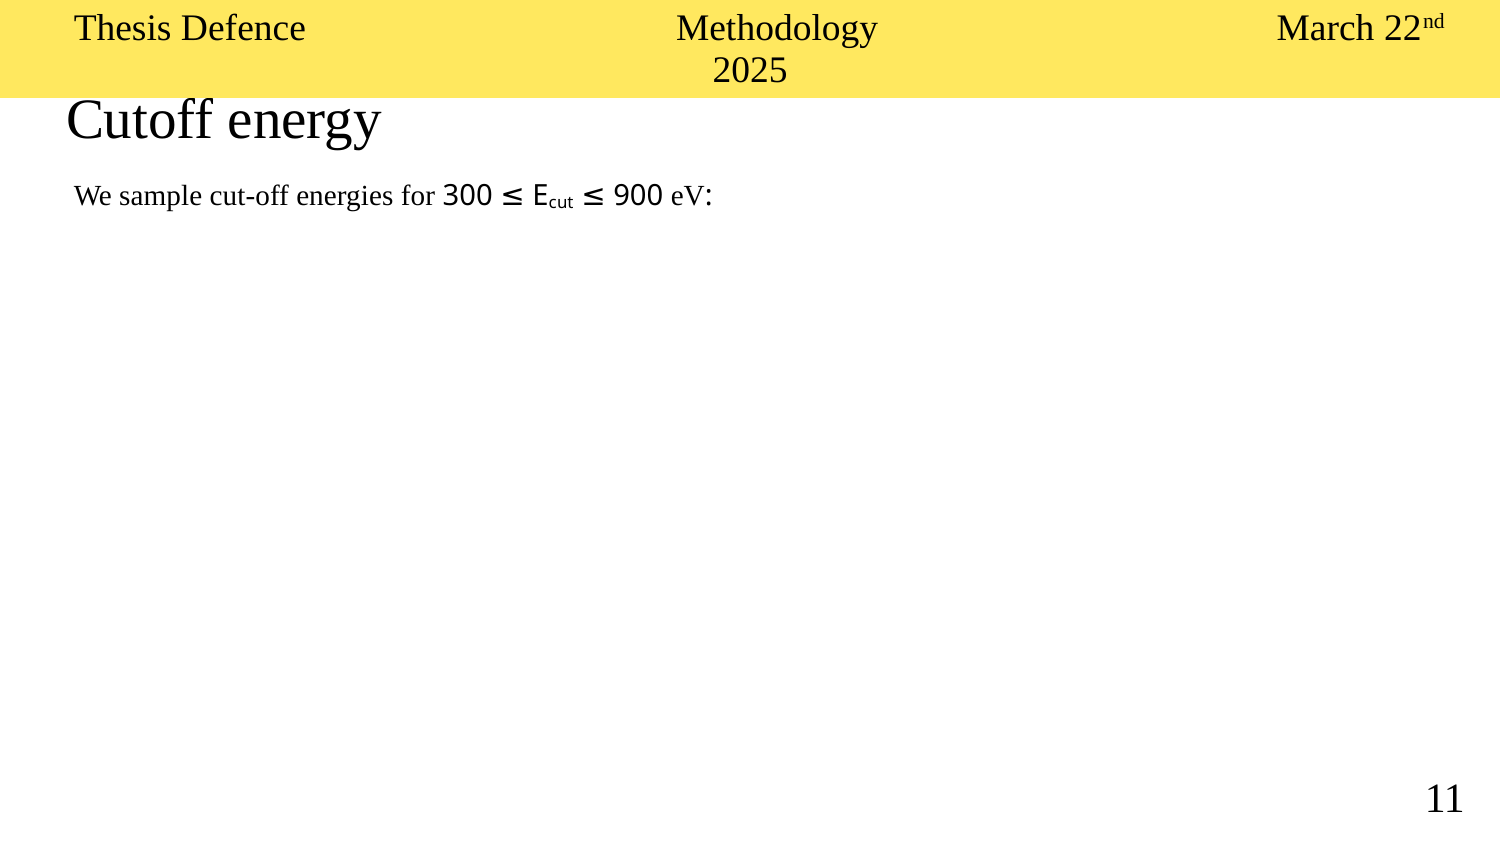

Thesis Defence Methodology March 22nd 2025
# Cutoff energy
We sample cut-off energies for 300 ≤ Ecut ≤ 900 eV: